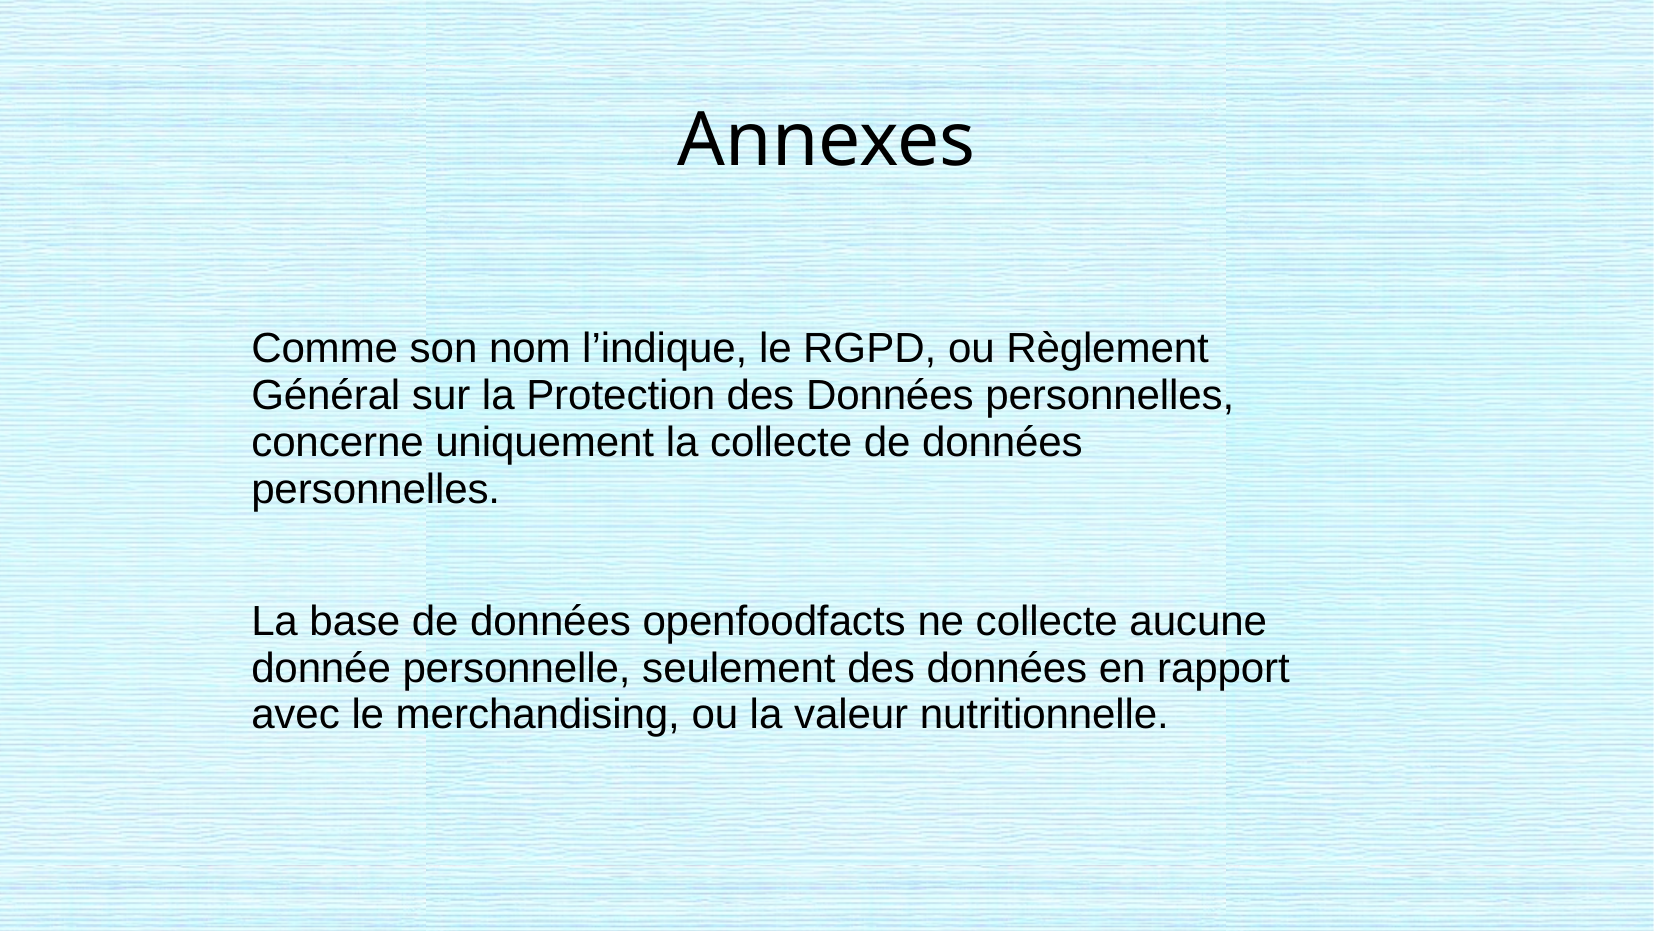

# Annexes
Comme son nom l’indique, le RGPD, ou Règlement Général sur la Protection des Données personnelles, concerne uniquement la collecte de données personnelles.
La base de données openfoodfacts ne collecte aucune donnée personnelle, seulement des données en rapport avec le merchandising, ou la valeur nutritionnelle.